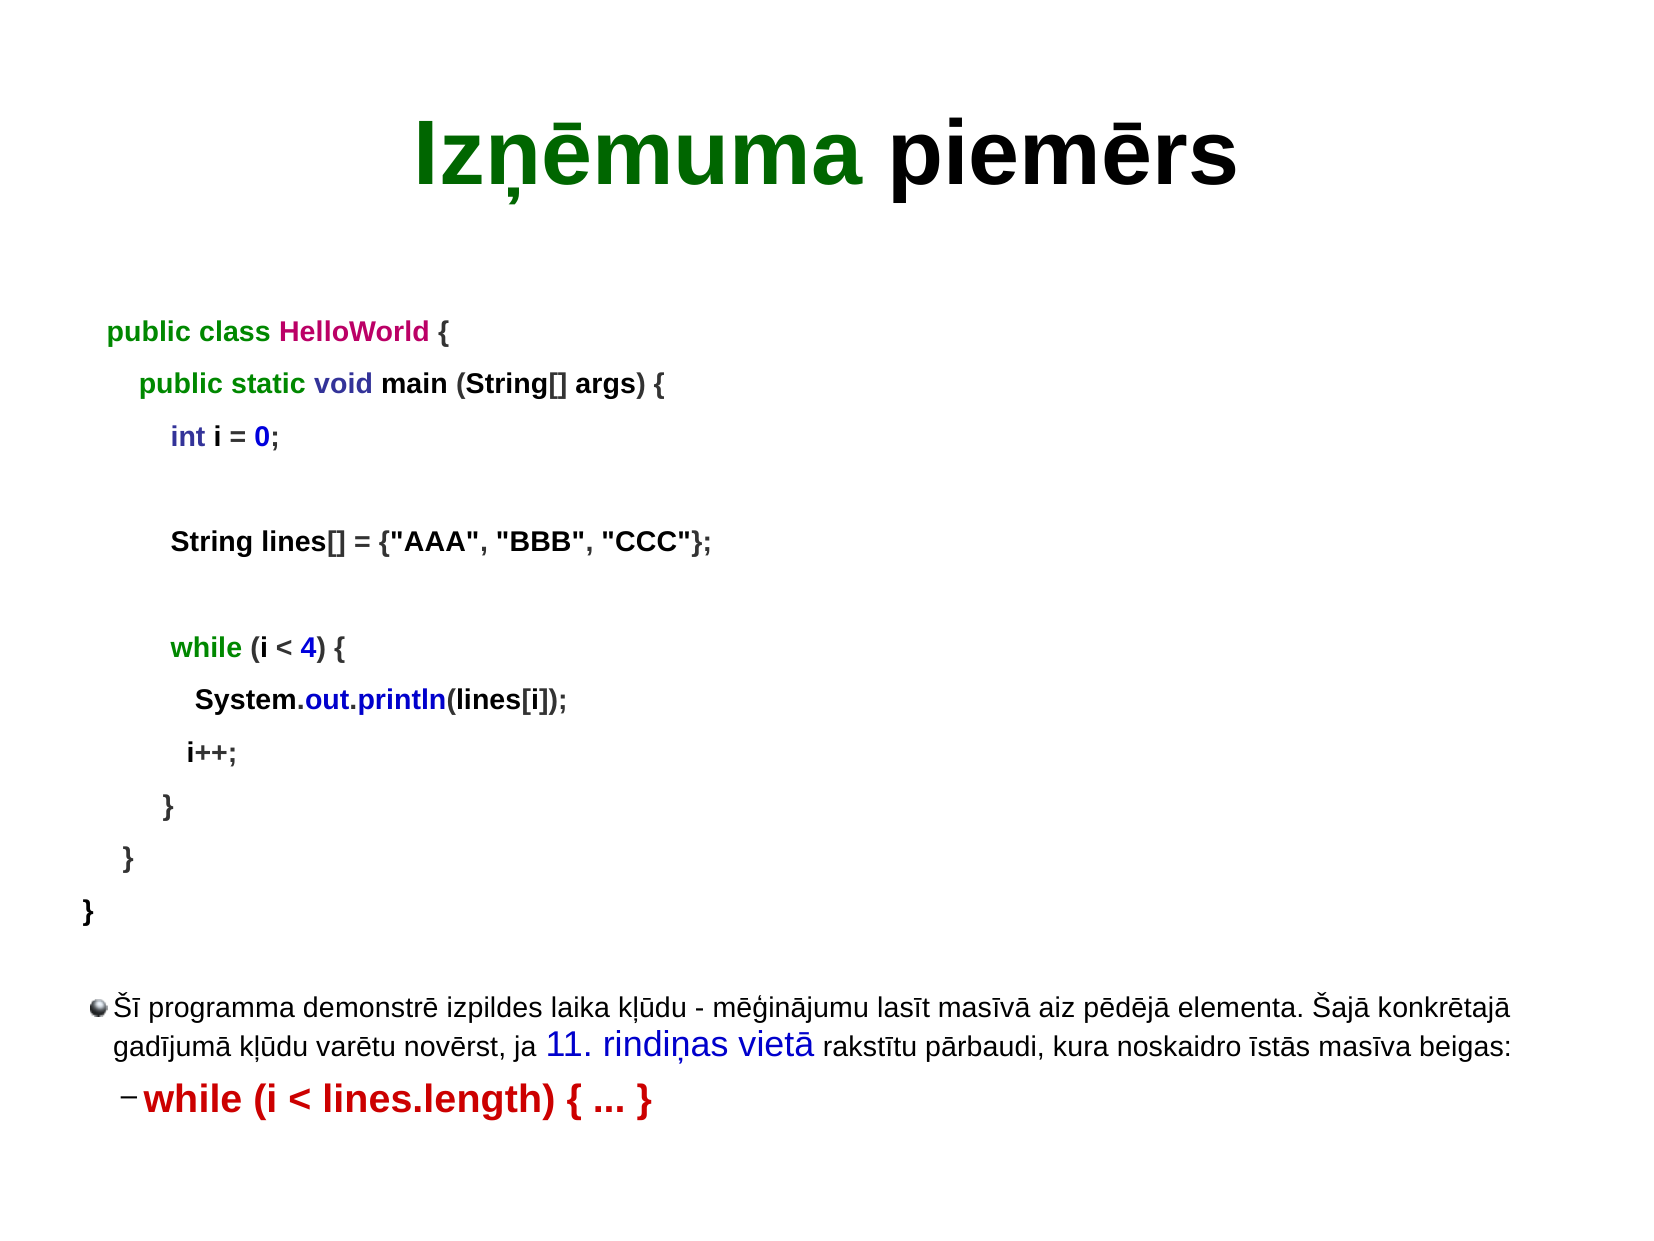

# Izņēmuma piemērs
 public class HelloWorld {
 public static void main (String[] args) {
 int i = 0;
 String lines[] = {"AAA", "BBB", "CCC"};
 while (i < 4) {
 System.out.println(lines[i]);
 i++;
 }
 }
}
Šī programma demonstrē izpildes laika kļūdu - mēģinājumu lasīt masīvā aiz pēdējā elementa. Šajā konkrētajā gadījumā kļūdu varētu novērst, ja 11. rindiņas vietā rakstītu pārbaudi, kura noskaidro īstās masīva beigas:
while (i < lines.length) { ... }